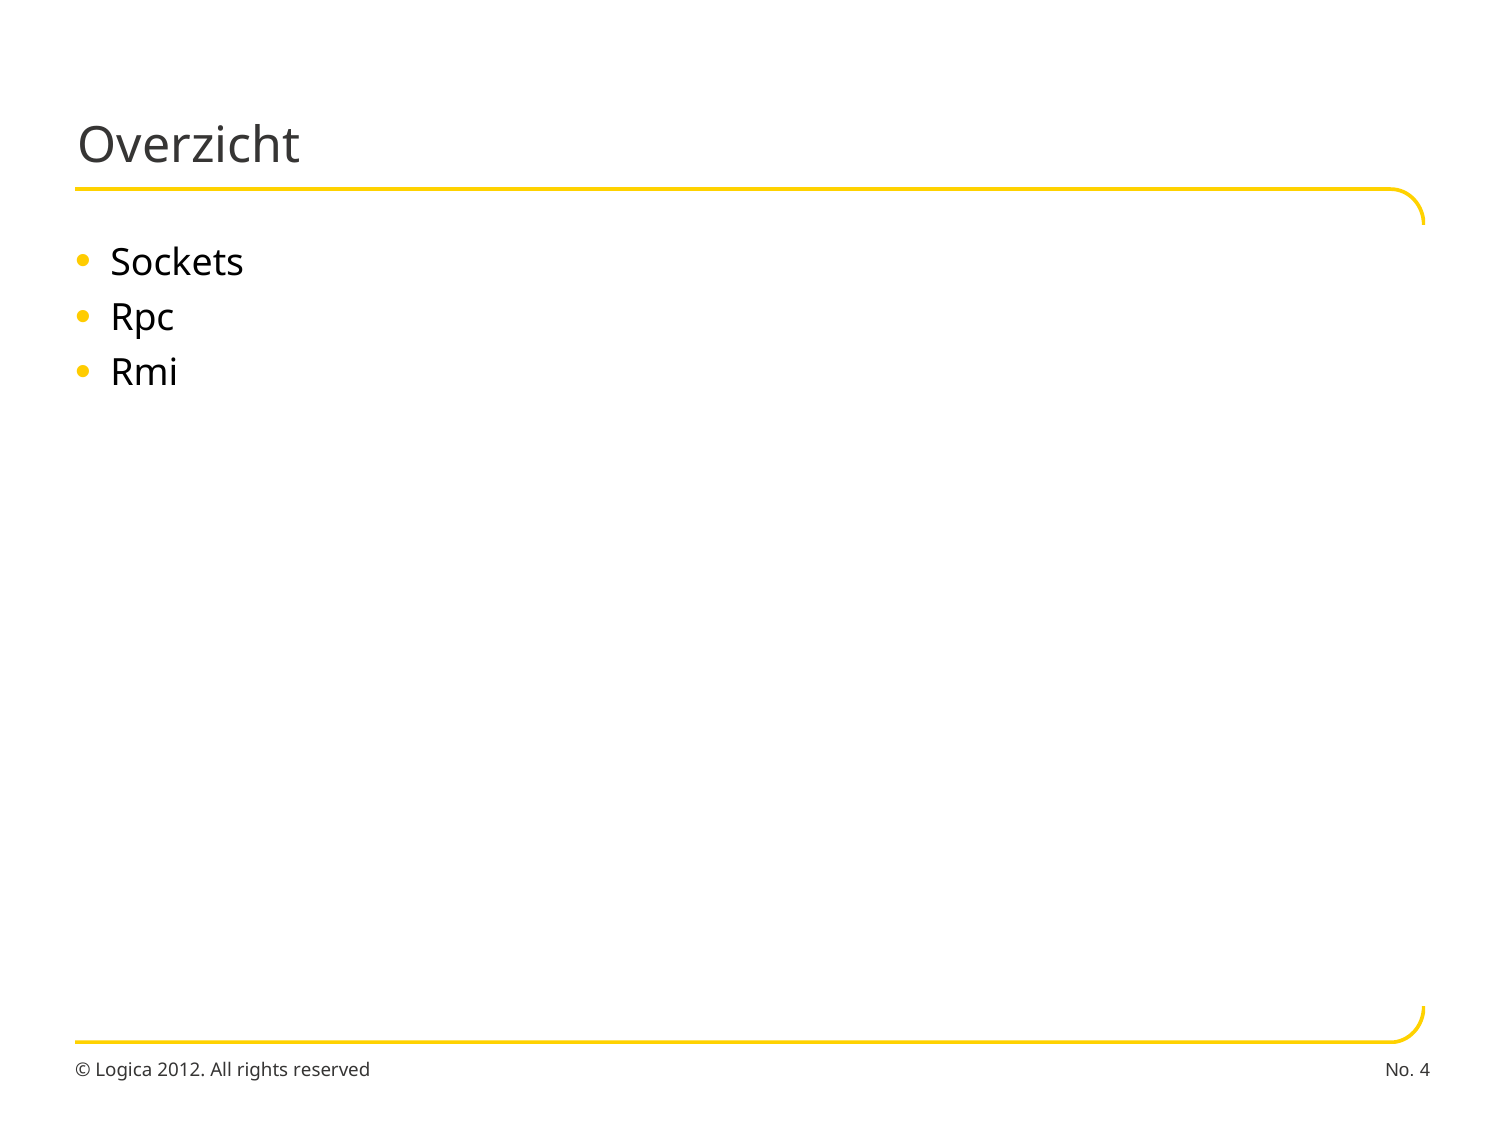

# Overzicht
Paniek applicatie
Sockets
Rpc
Rmi
No.
2 November 2010